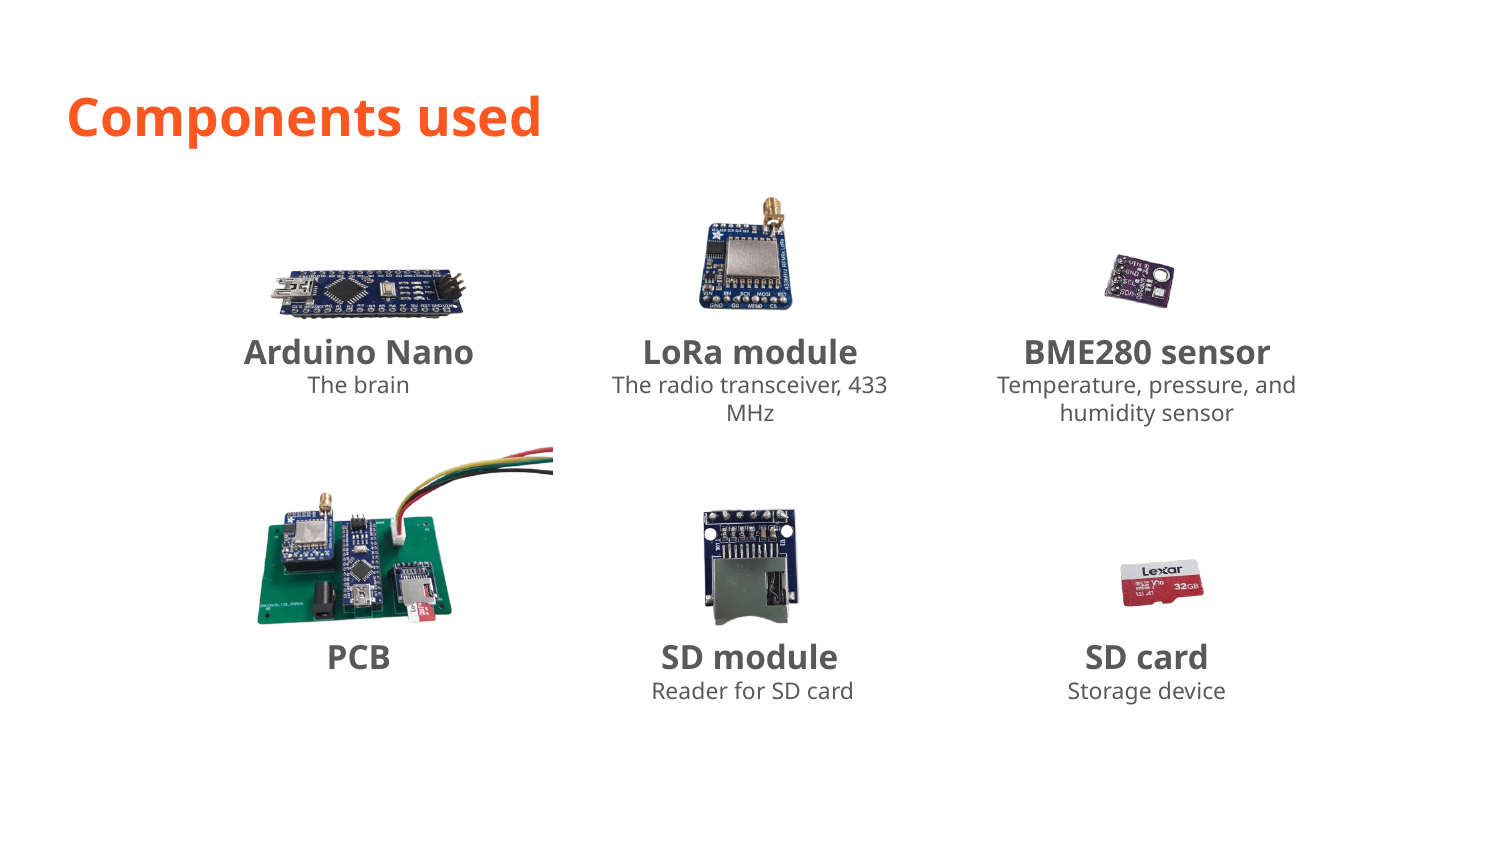

# Components used
Arduino Nano
The brain
LoRa module
The radio transceiver, 433 MHz
BME280 sensor
Temperature, pressure, and humidity sensor
PCB
SD module
 Reader for SD card
SD card
Storage device